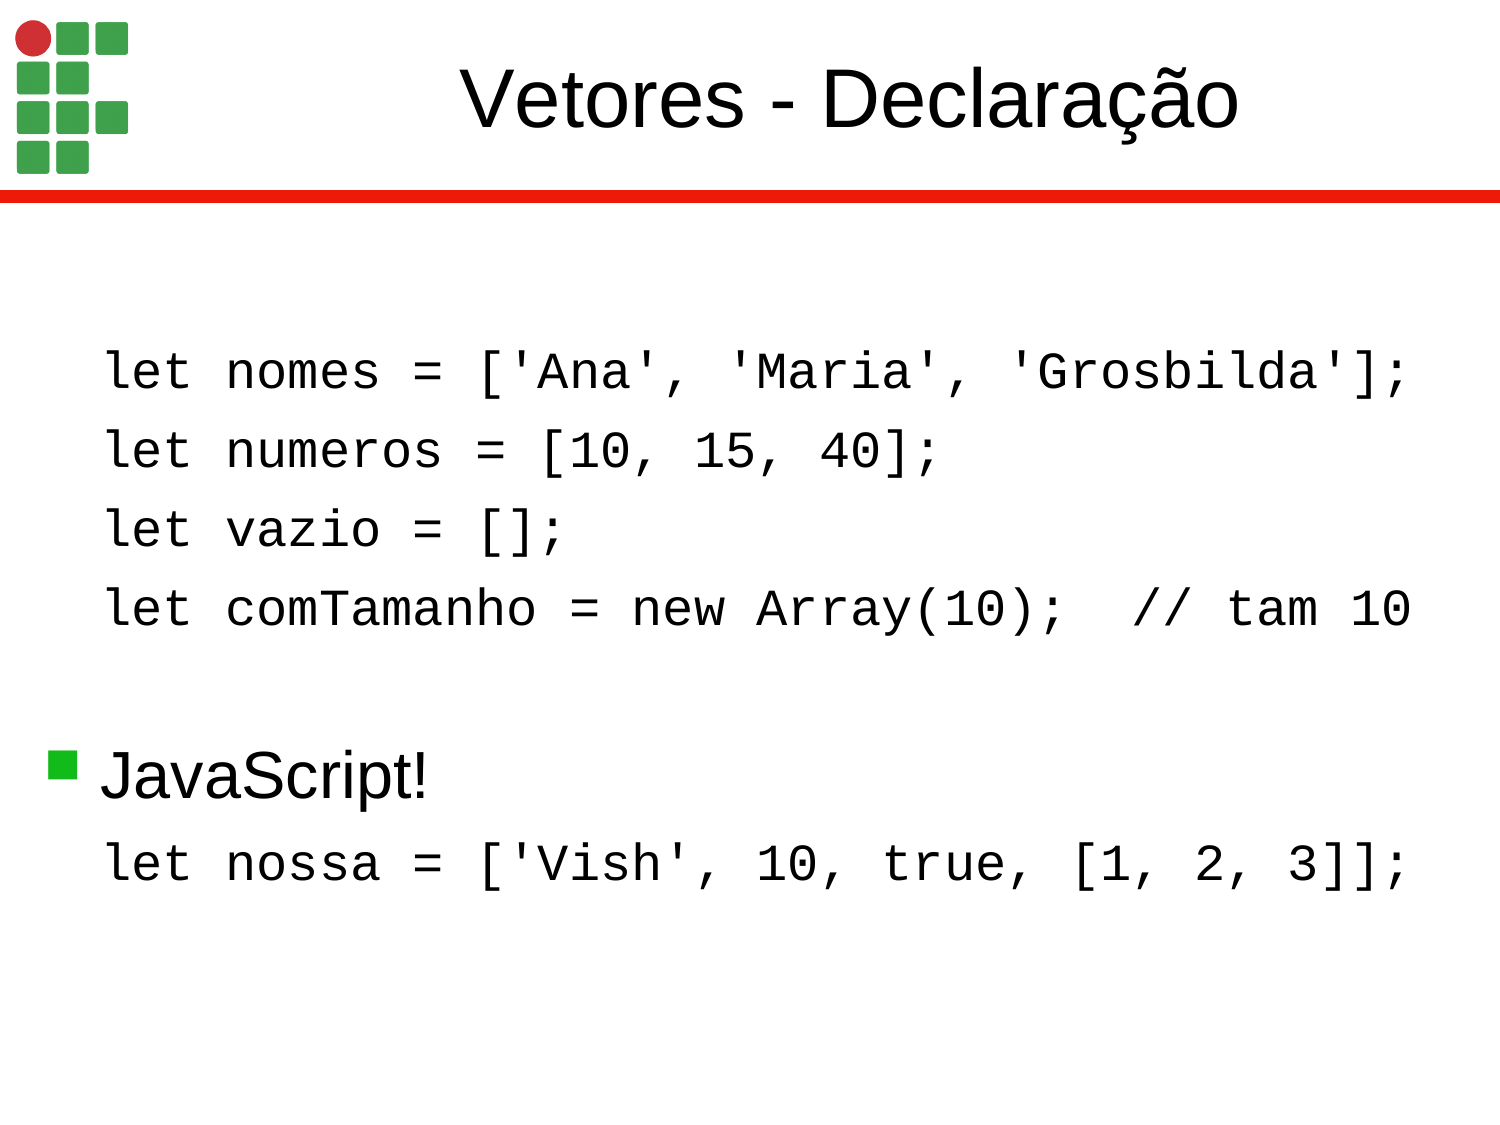

# Vetores - Declaração
let nomes = ['Ana', 'Maria', 'Grosbilda'];
let numeros = [10, 15, 40];
let vazio = [];
let comTamanho = new Array(10); // tam 10
JavaScript!
let nossa = ['Vish', 10, true, [1, 2, 3]];